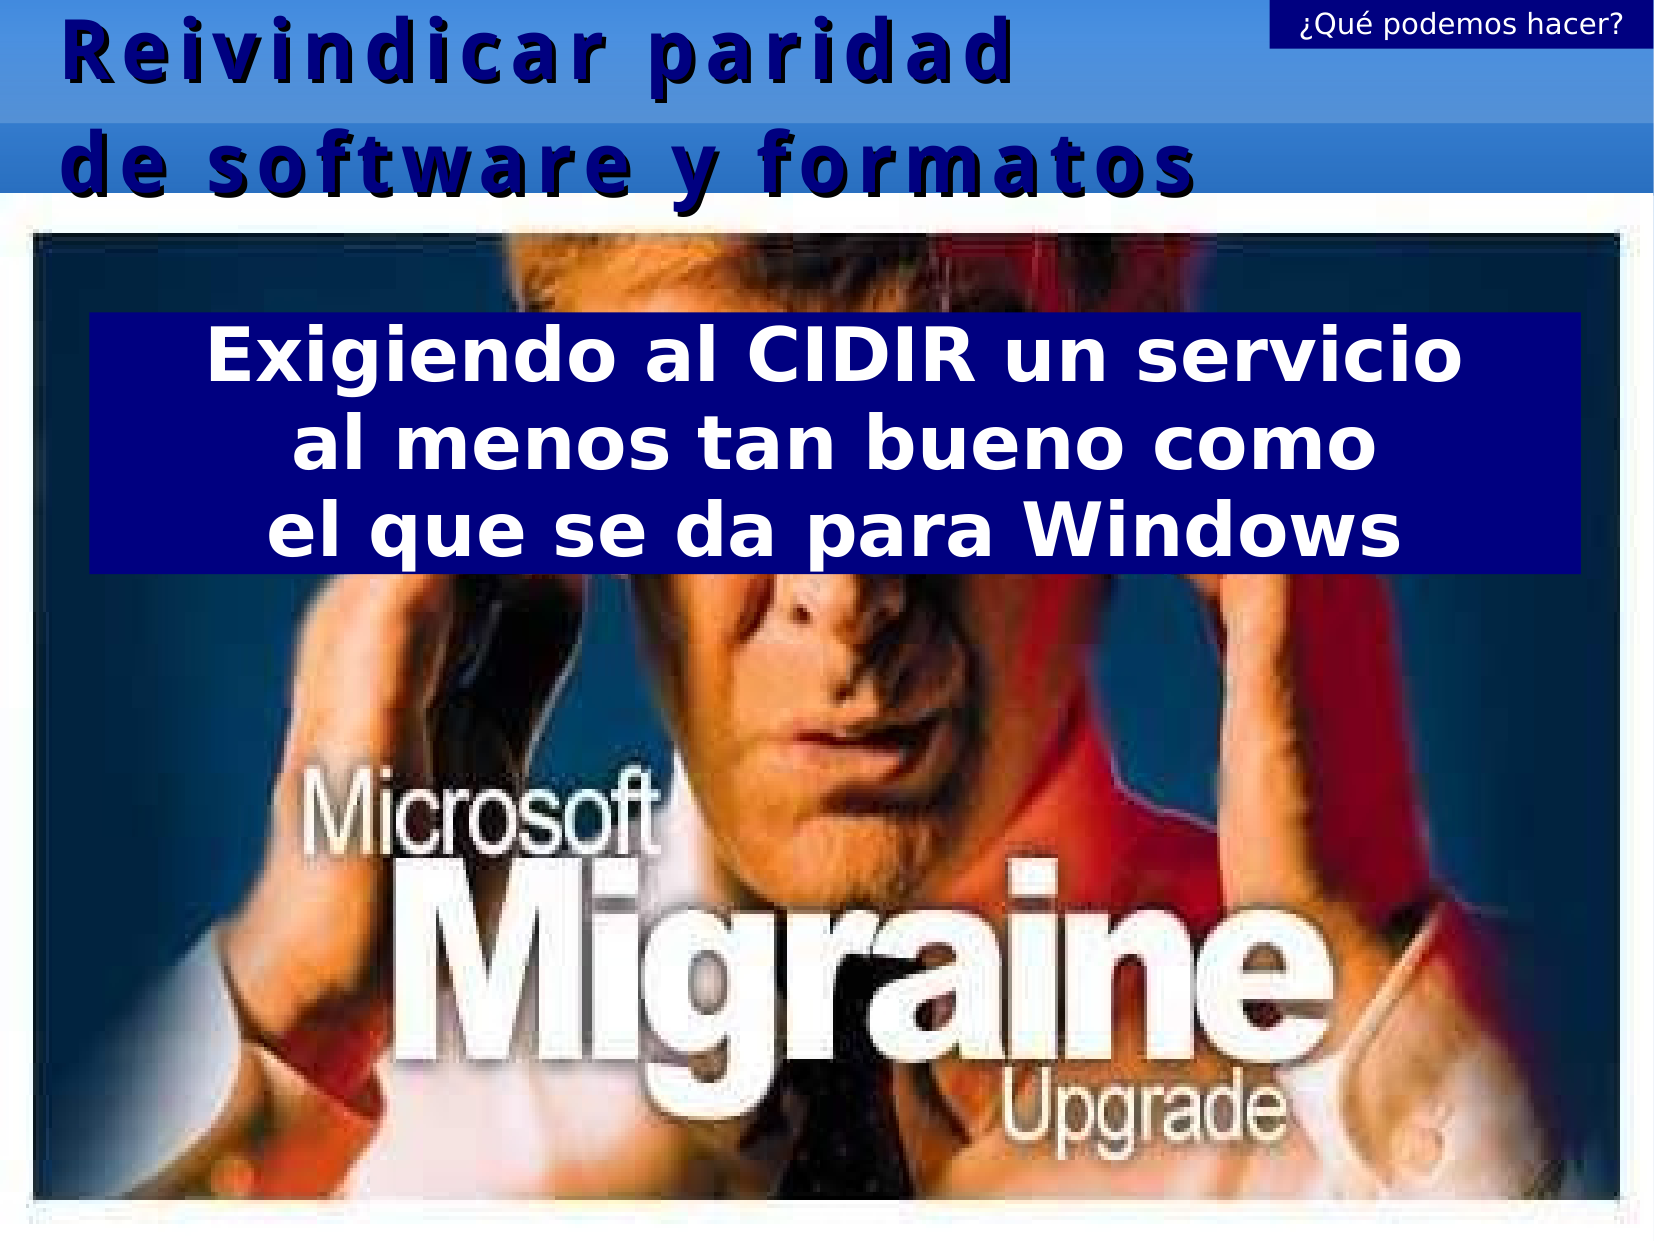

# Reivindicar paridad de software y formatos
¿Qué podemos hacer?
Exigiendo al CIDIR un servicio
al menos tan bueno como
el que se da para Windows